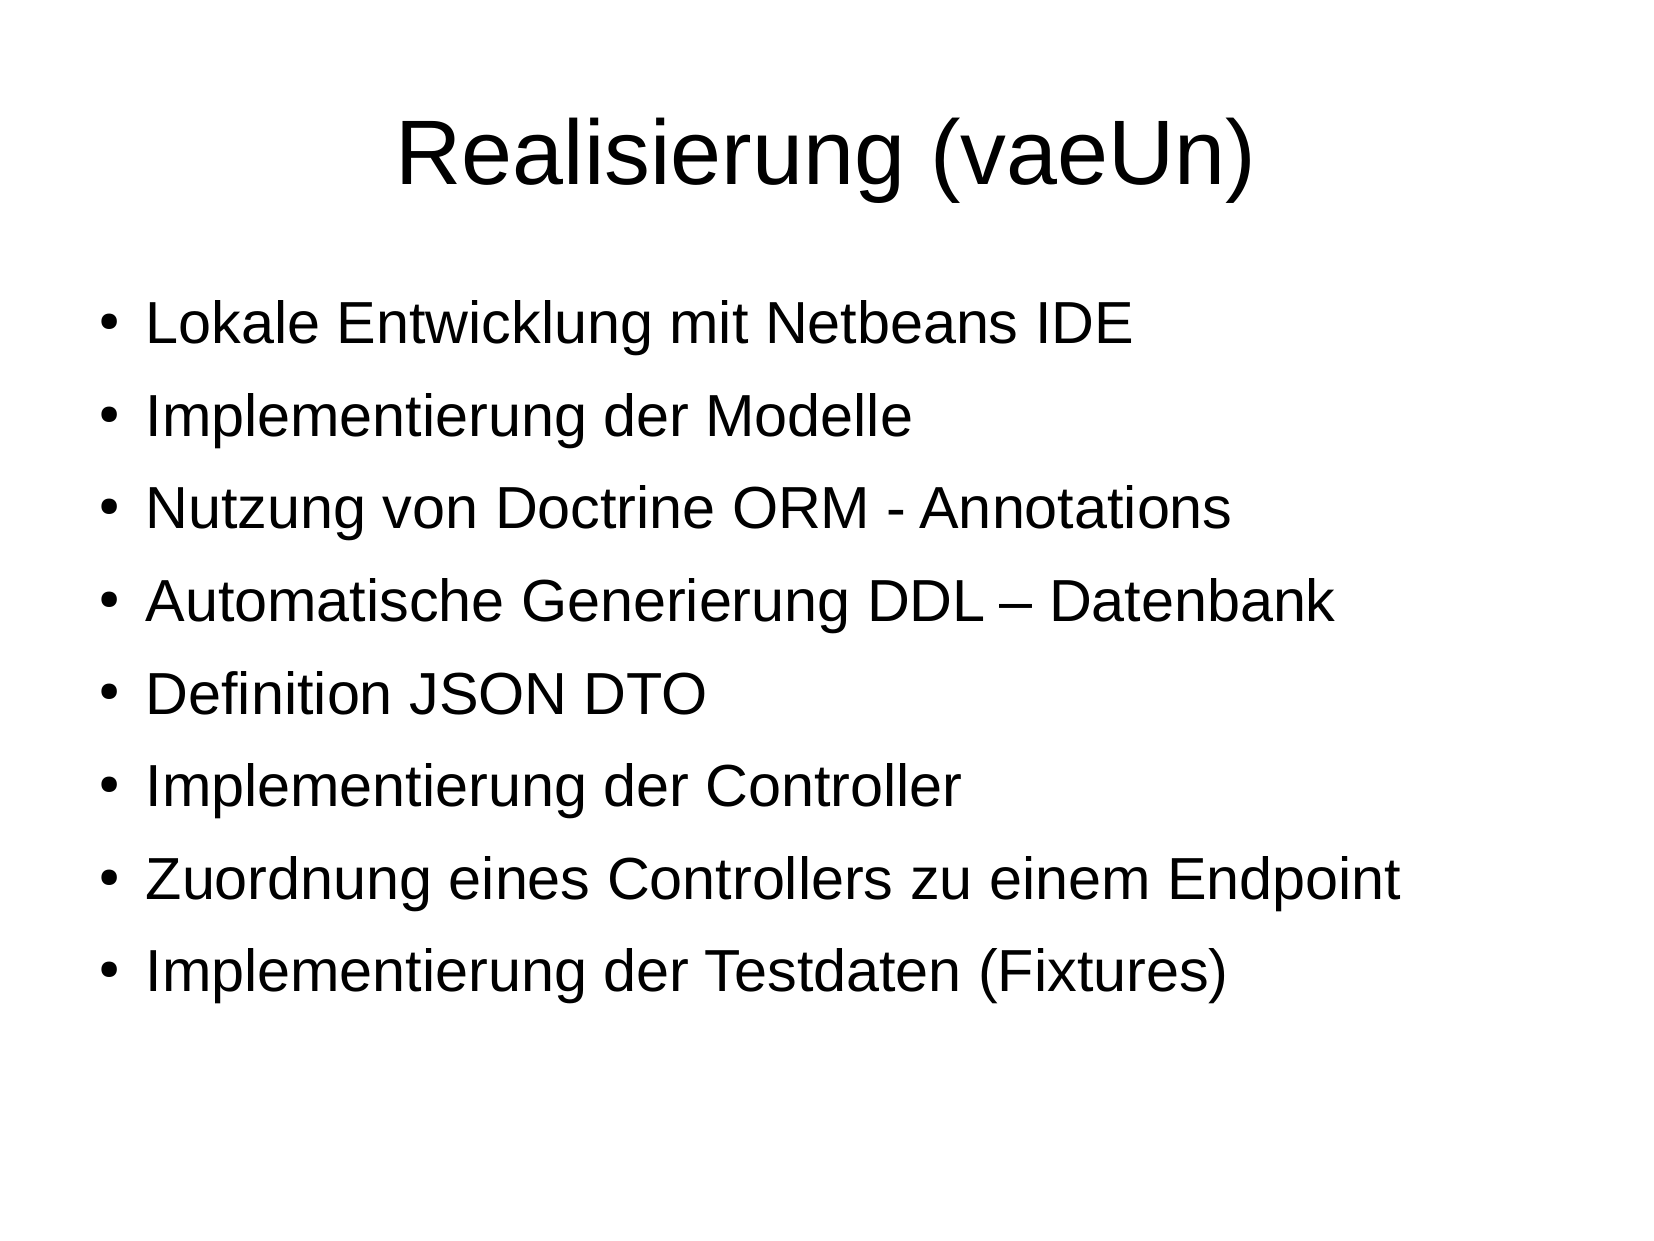

# Realisierung (vaeUn)
Lokale Entwicklung mit Netbeans IDE
Implementierung der Modelle
Nutzung von Doctrine ORM - Annotations
Automatische Generierung DDL – Datenbank
Definition JSON DTO
Implementierung der Controller
Zuordnung eines Controllers zu einem Endpoint
Implementierung der Testdaten (Fixtures)